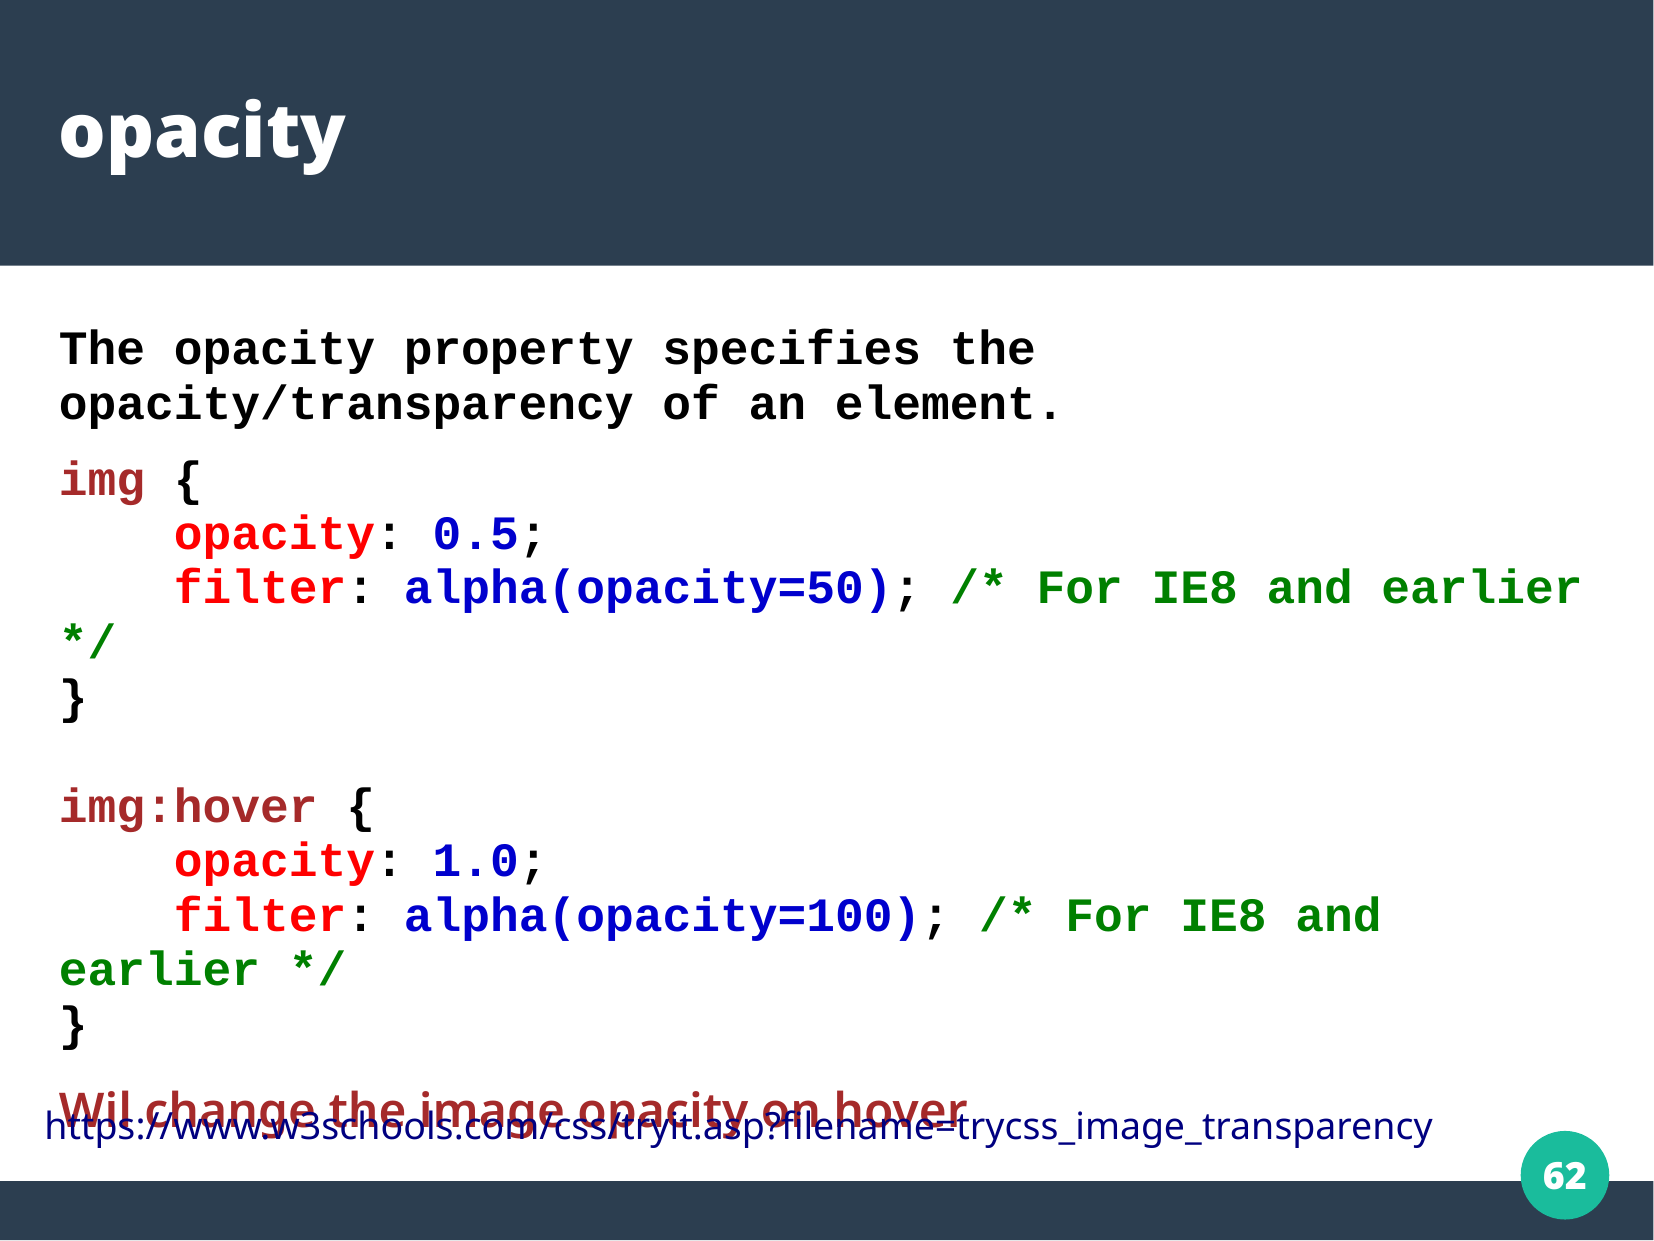

# opacity
The opacity property specifies the opacity/transparency of an element.
img {
    opacity: 0.5;
    filter: alpha(opacity=50); /* For IE8 and earlier */
}
img:hover {
    opacity: 1.0;
    filter: alpha(opacity=100); /* For IE8 and earlier */
}
Wil change the image opacity on hover
https://www.w3schools.com/css/tryit.asp?filename=trycss_image_transparency
62